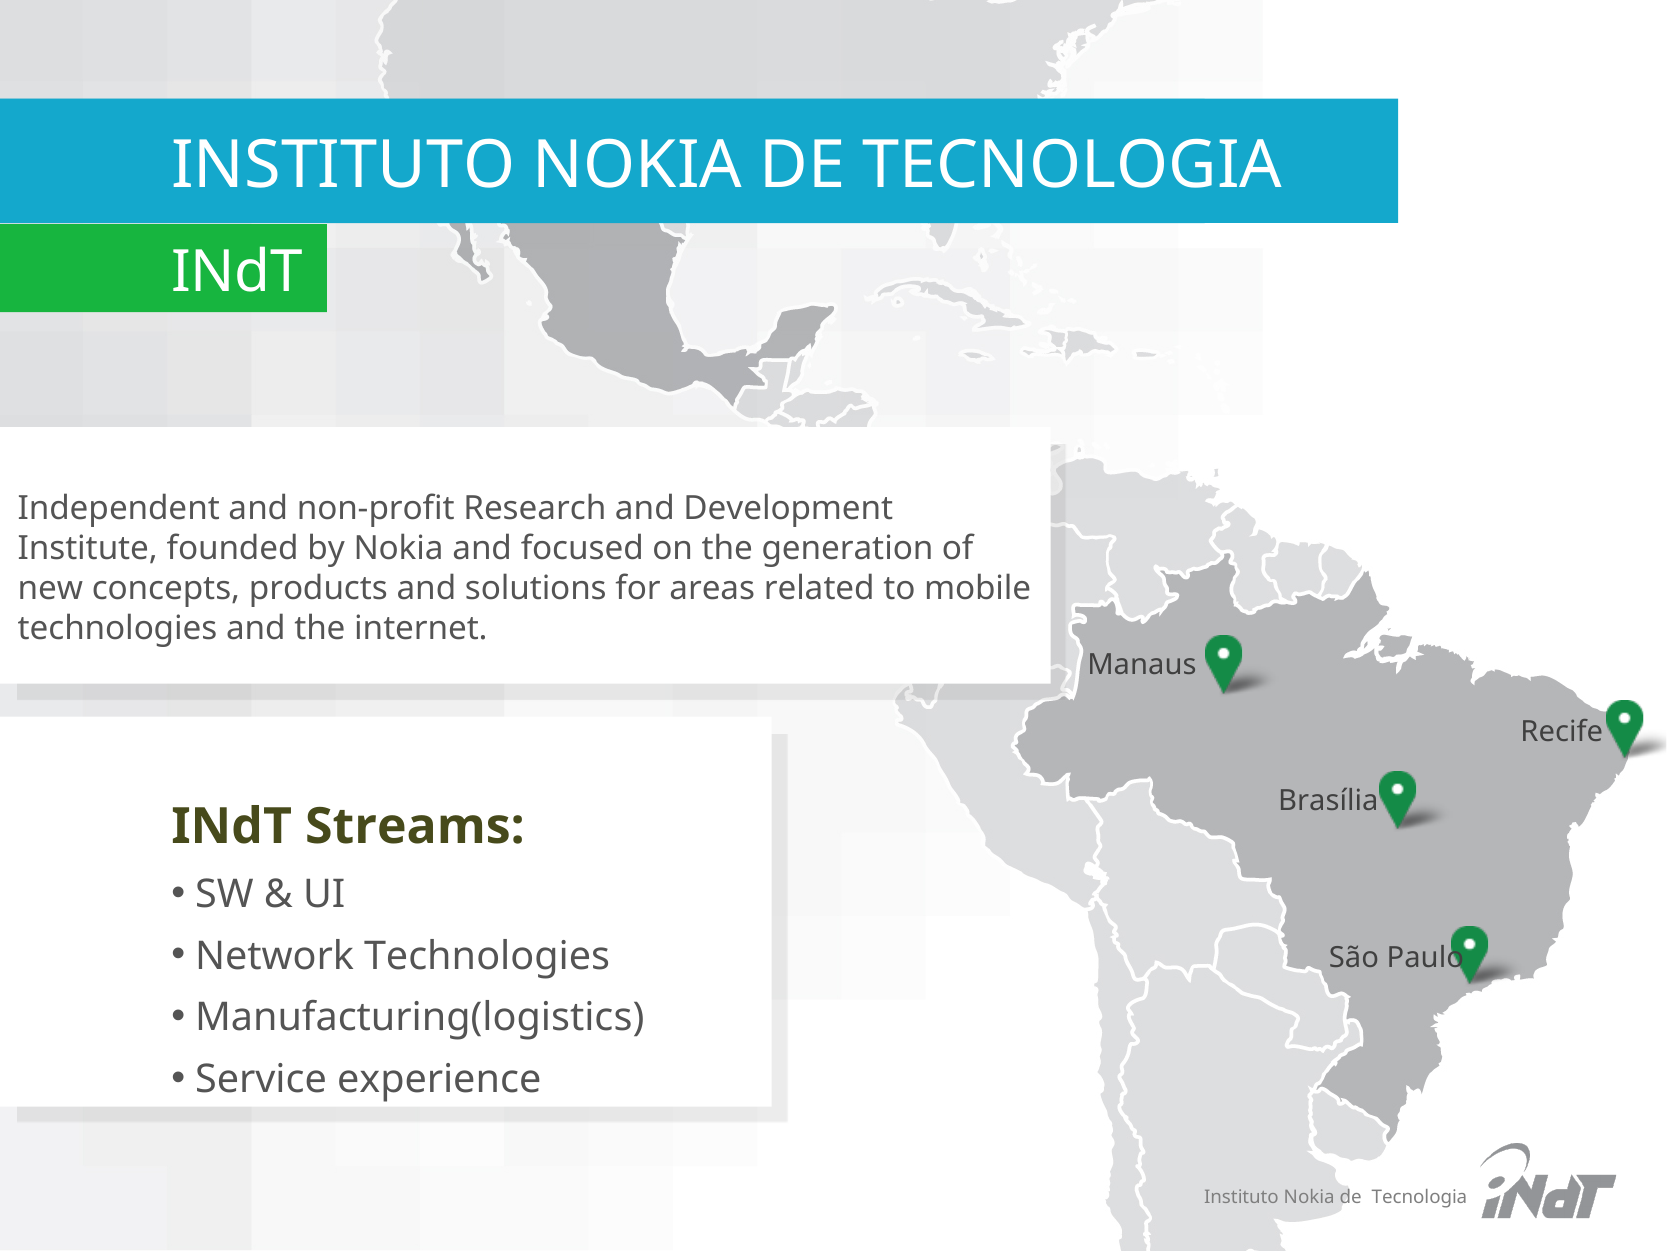

INSTITUTO NOKIA DE TECNOLOGIA
INdT
Independent and non-profit Research and Development Institute, founded by Nokia and focused on the generation of new concepts, products and solutions for areas related to mobile technologies and the internet.
Manaus
Recife
INdT Streams:
 SW & UI
 Network Technologies
 Manufacturing(logistics)
 Service experience
Brasília
São Paulo
Instituto Nokia de Tecnologia